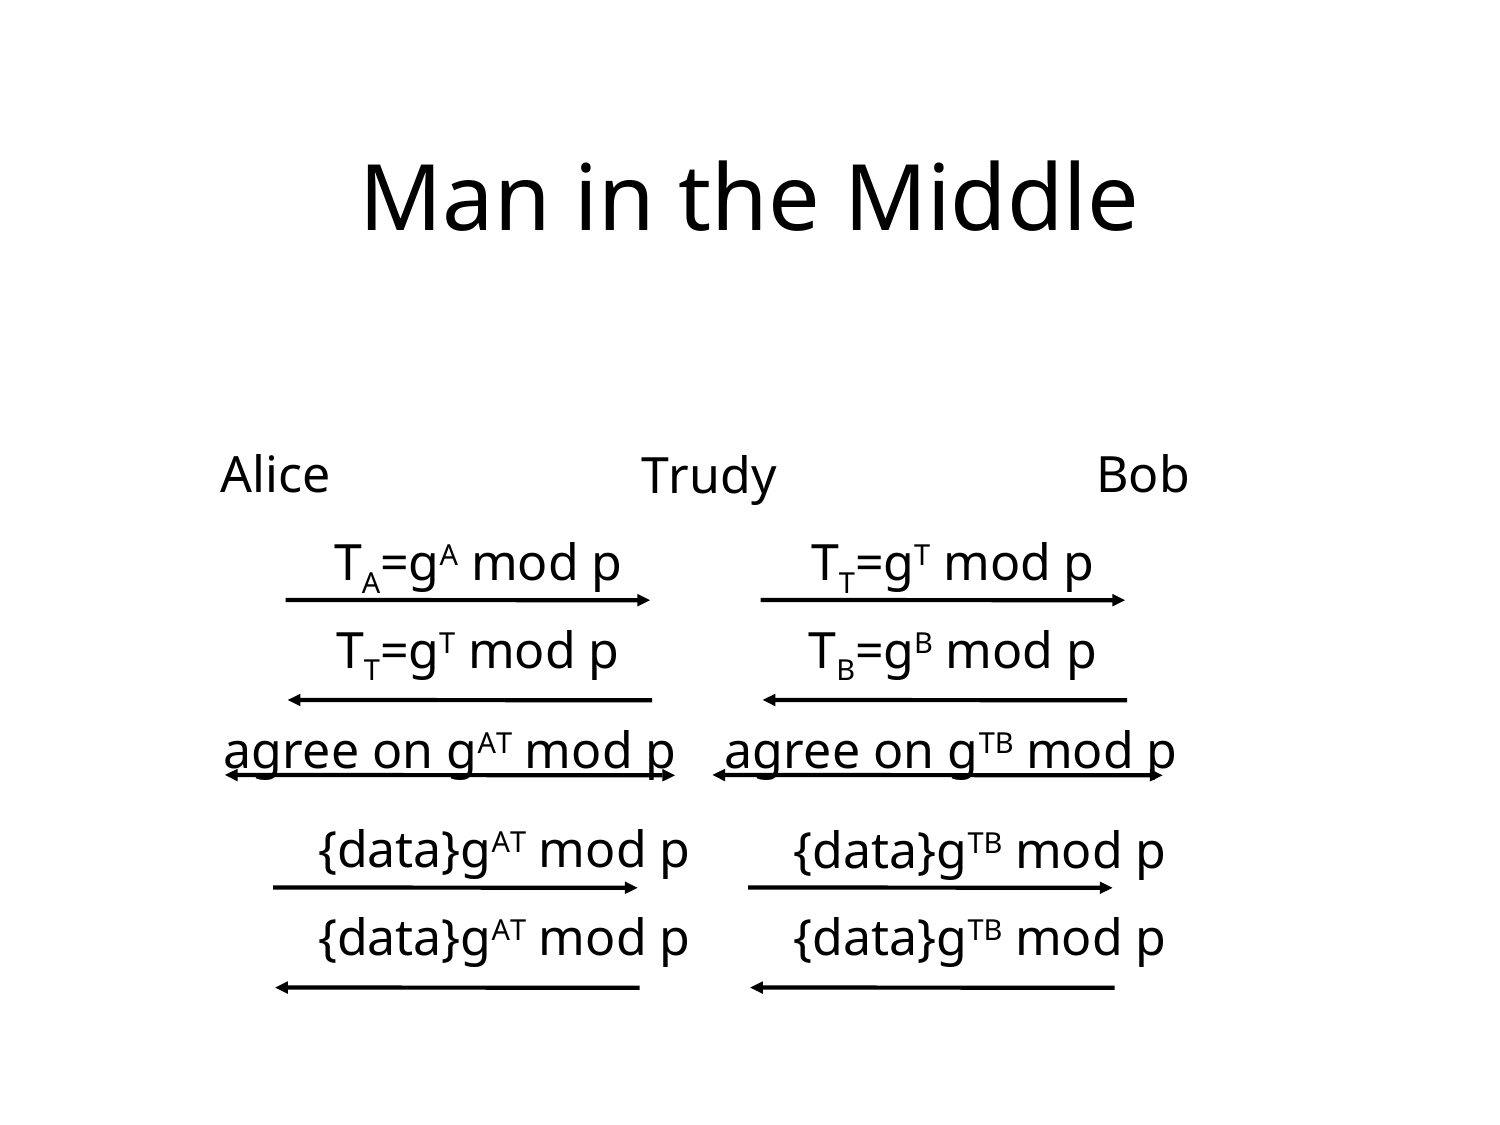

# Man in the Middle
Alice
Bob
Trudy
TA=gA mod p
TT=gT mod p
TT=gT mod p
TB=gB mod p
agree on gAT mod p
agree on gTB mod p
{data}gAT mod p
{data}gTB mod p
{data}gAT mod p
{data}gTB mod p